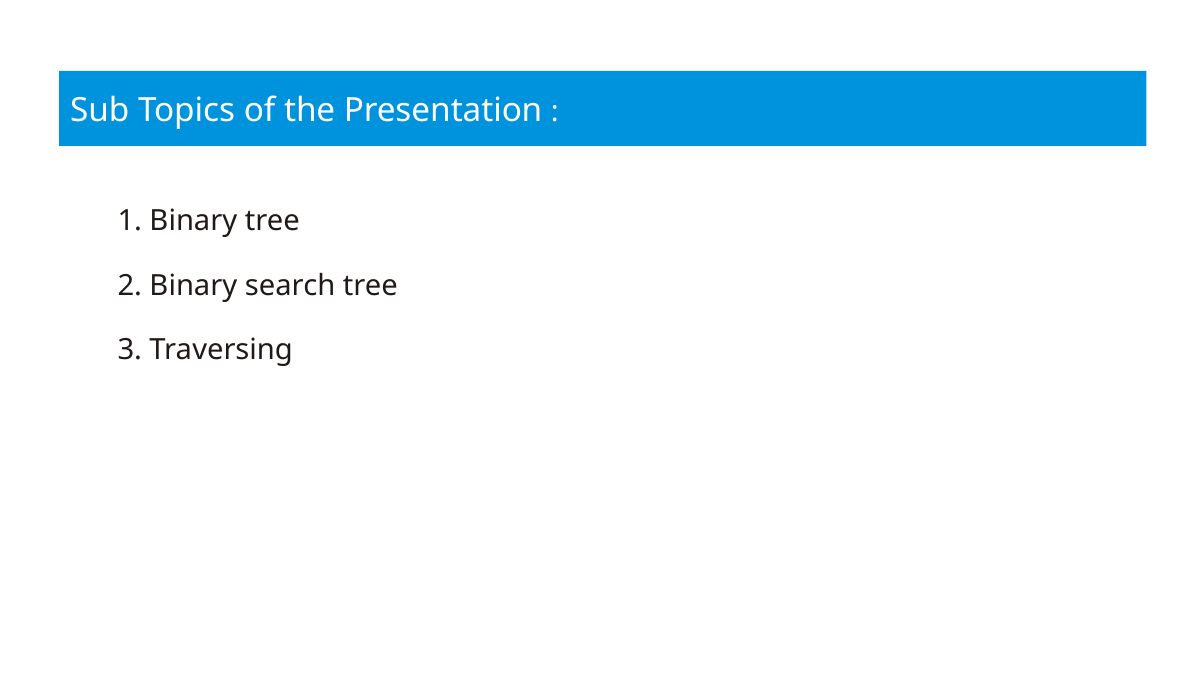

1. Binary tree
2. Binary search tree
3. Traversing
# Sub Topics of the Presentation :